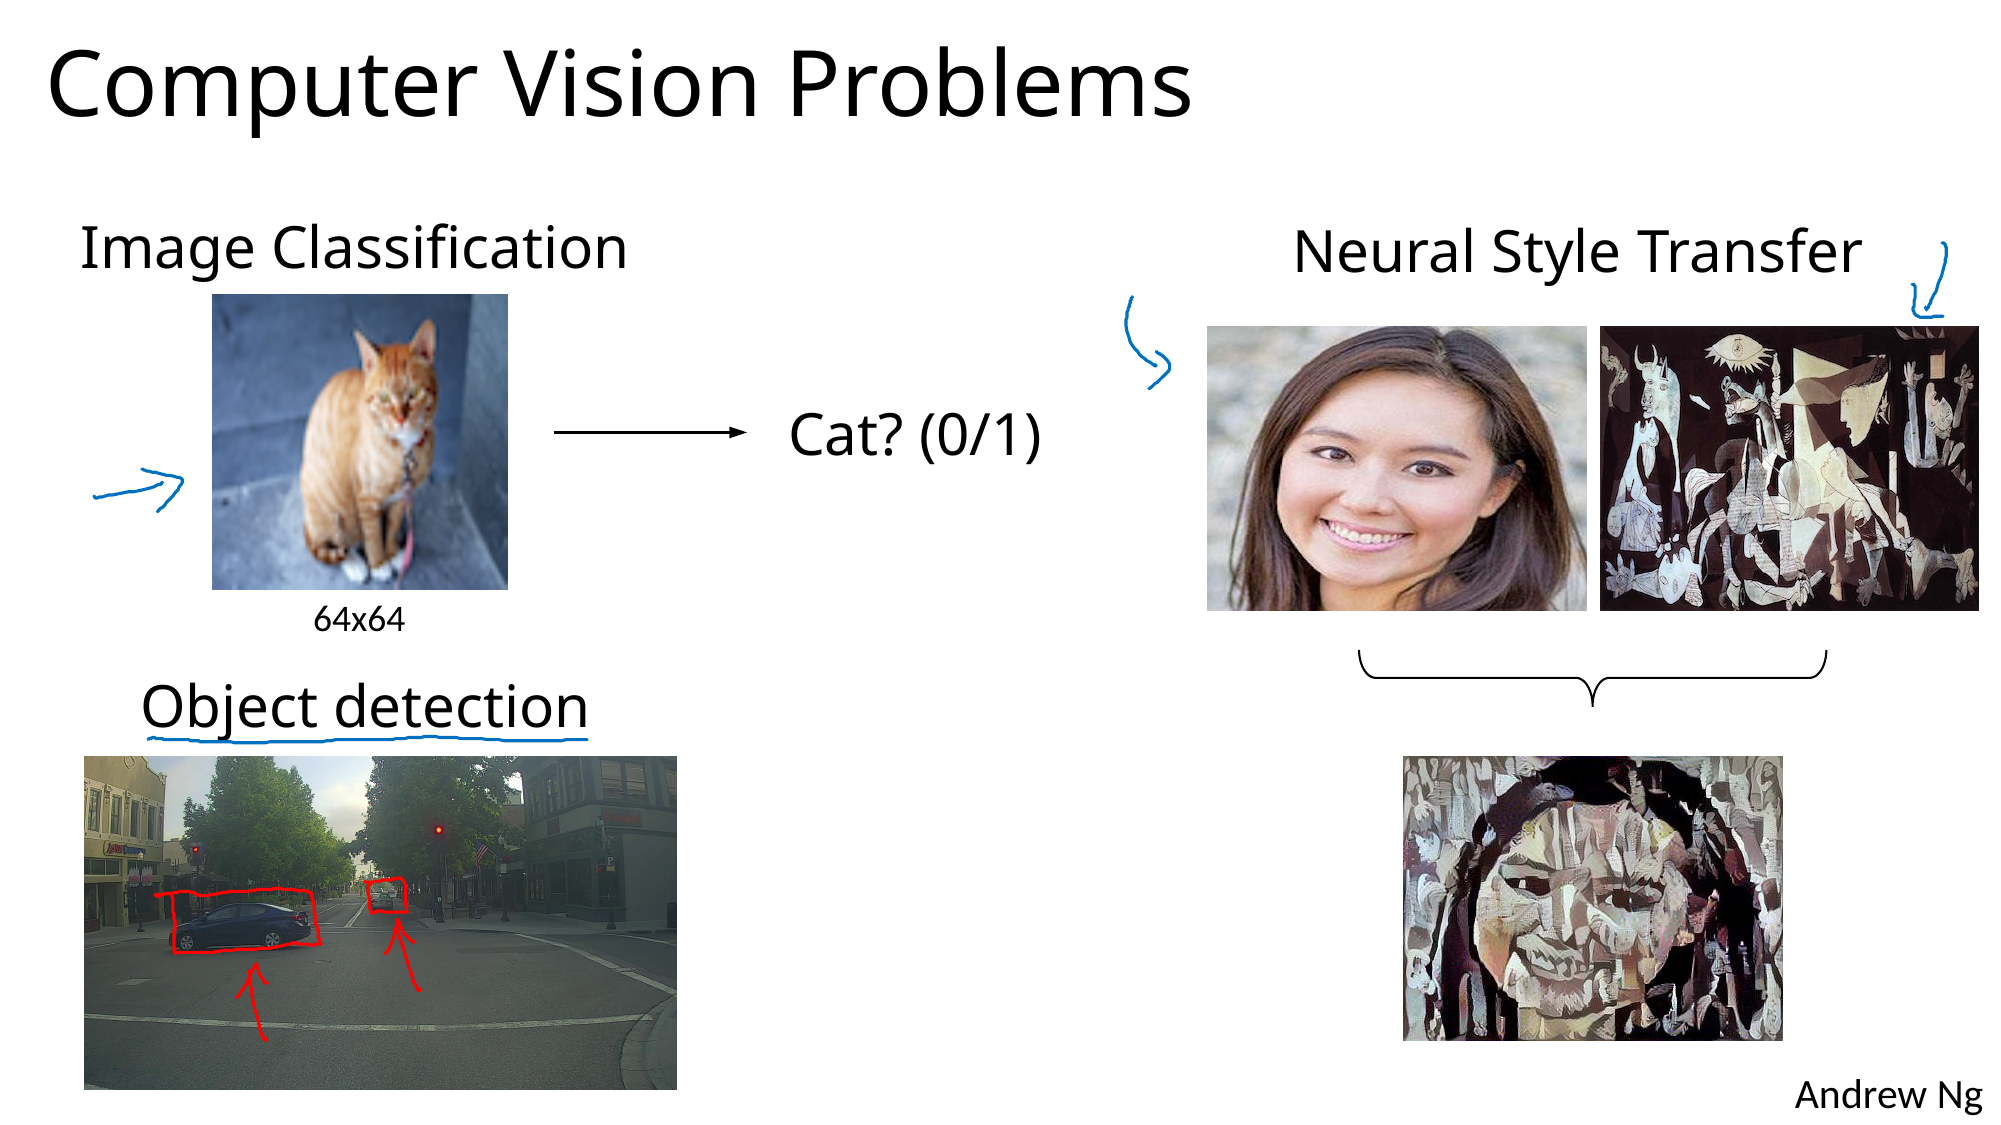

# Computer Vision Problems
Image Classification
Neural Style Transfer
Cat? (0/1)
64x64
Object detection